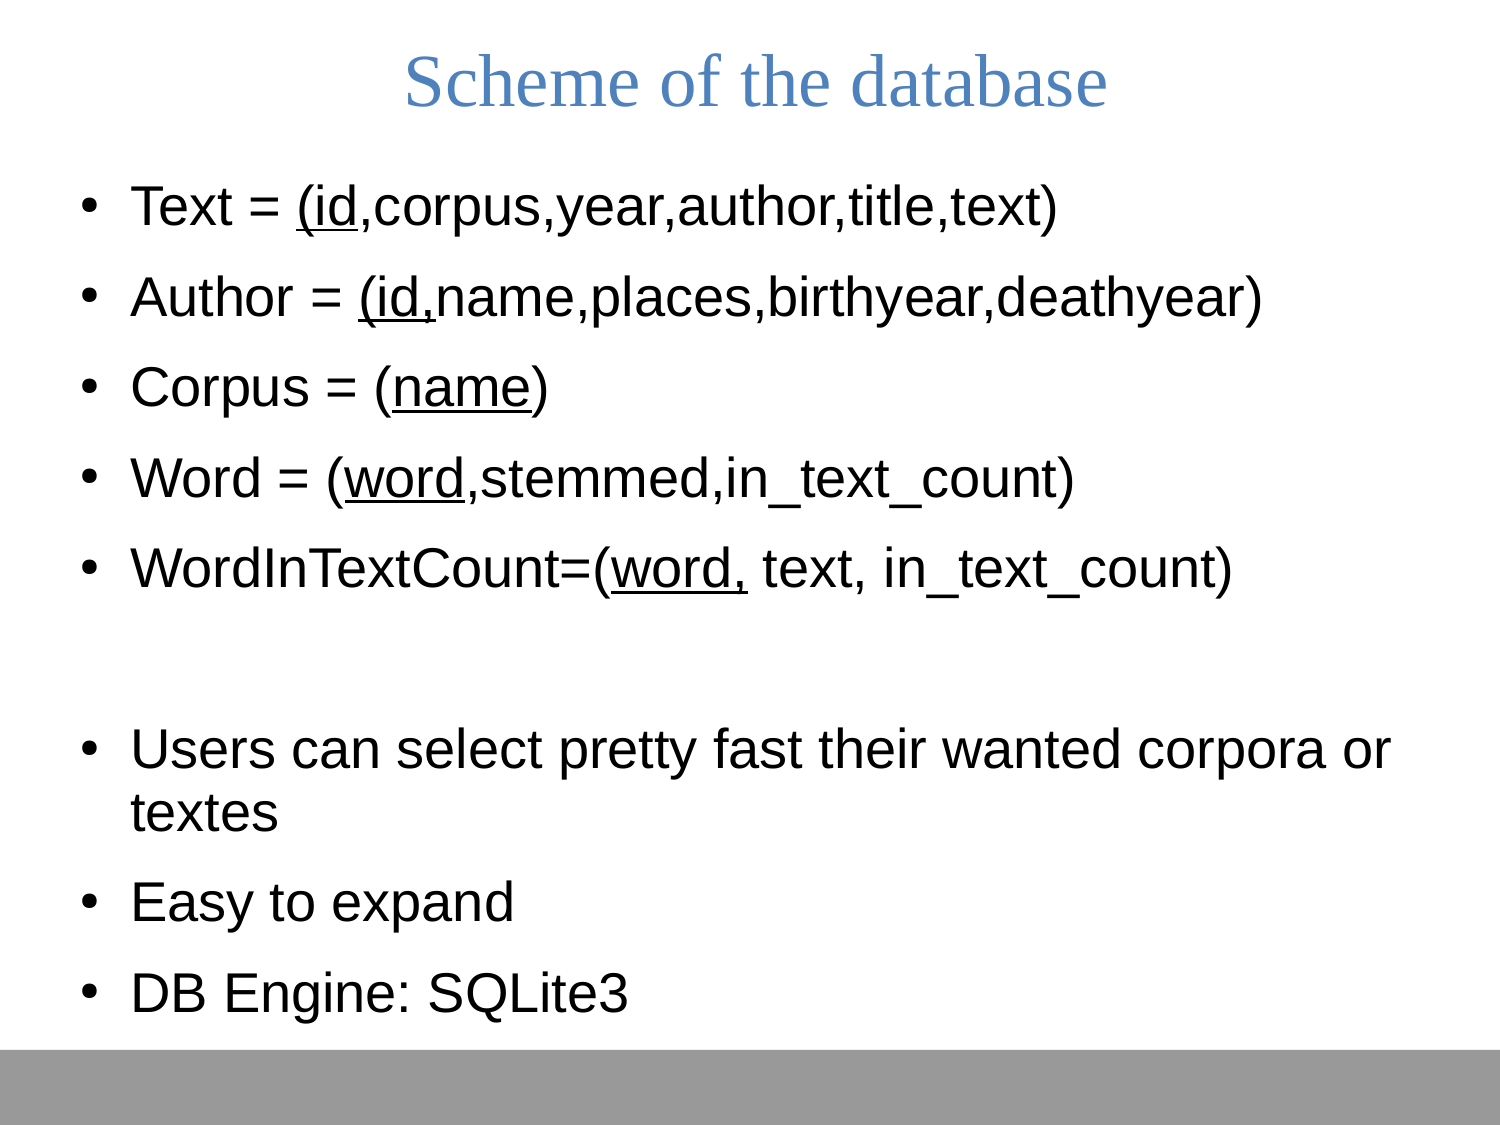

# Scheme of the database
Text = (id,corpus,year,author,title,text)
Author = (id,name,places,birthyear,deathyear)
Corpus = (name)
Word = (word,stemmed,in_text_count)
WordInTextCount=(word, text, in_text_count)
Users can select pretty fast their wanted corpora or textes
Easy to expand
DB Engine: SQLite3